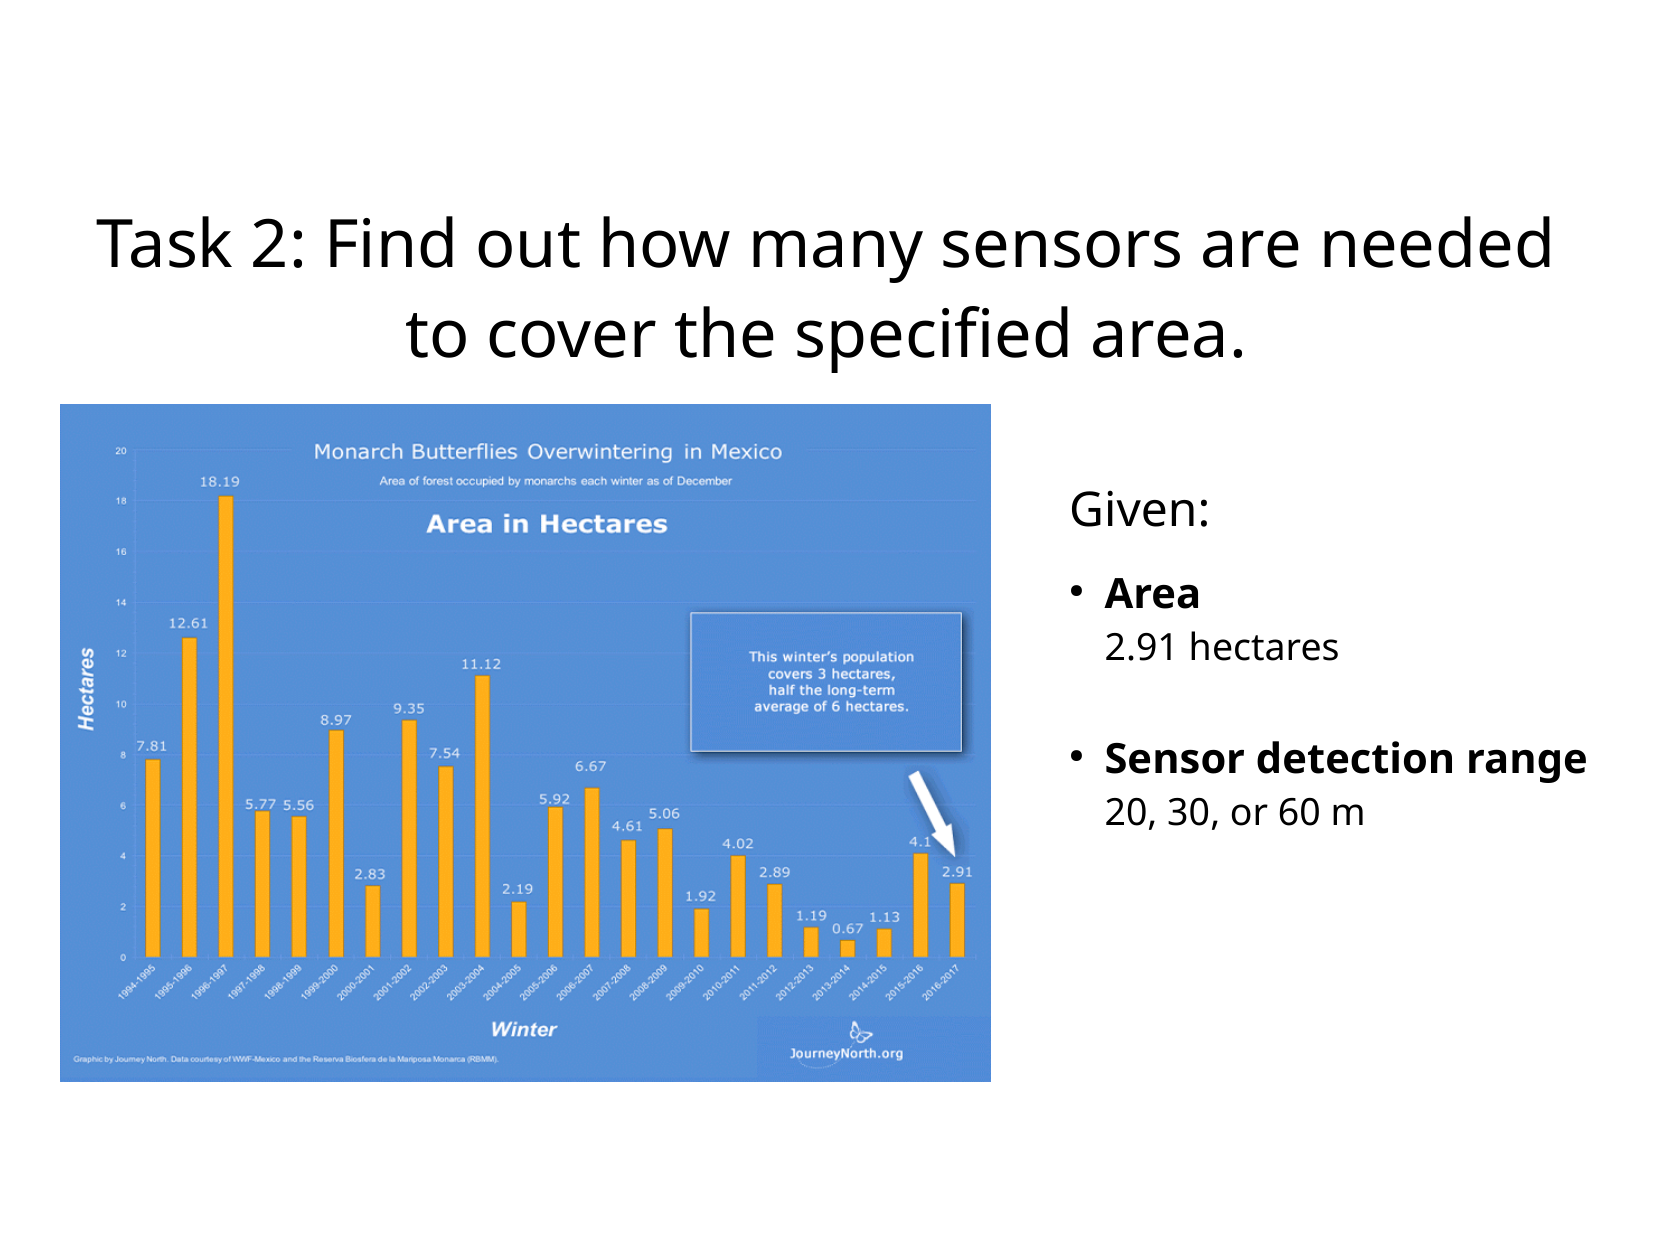

# Task 2: Find out how many sensors are needed to cover the specified area.
Given:
Area
2.91 hectares
Sensor detection range
20, 30, or 60 m